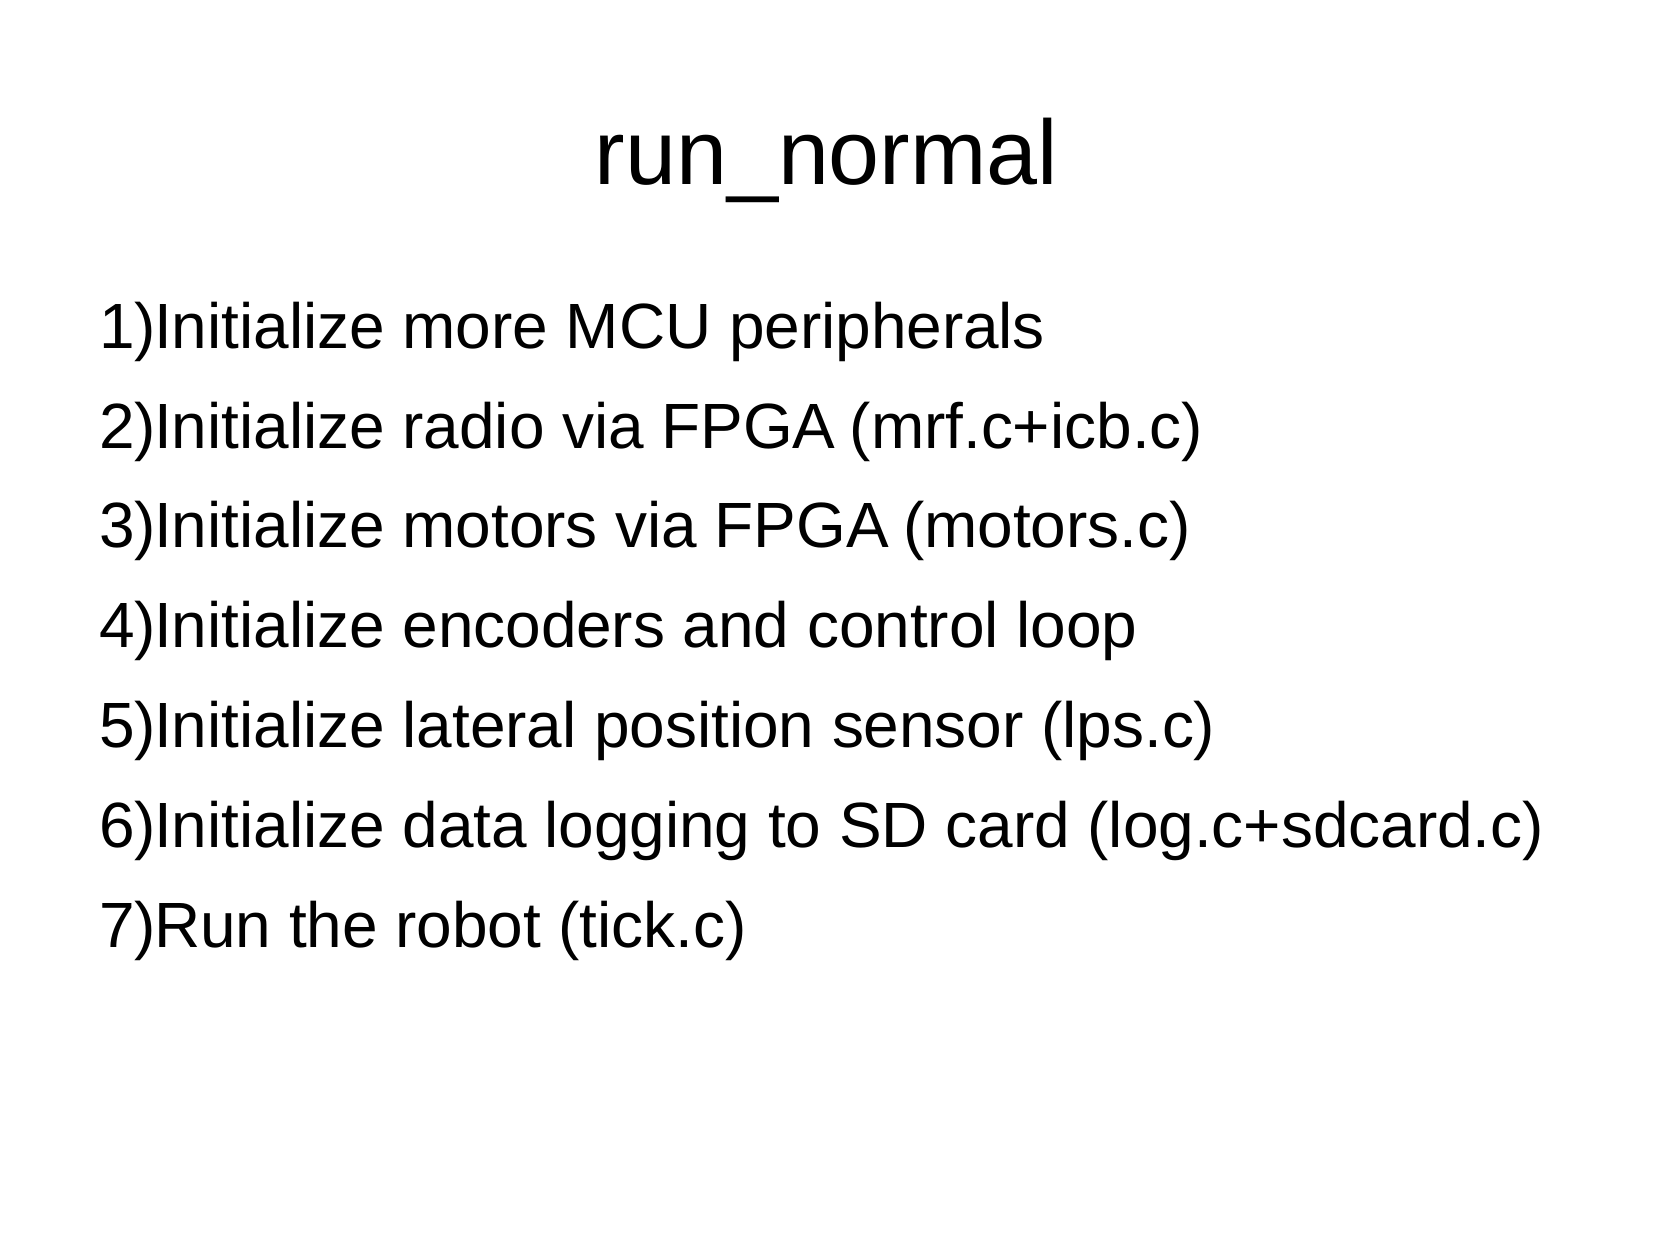

# run_normal
Initialize more MCU peripherals
Initialize radio via FPGA (mrf.c+icb.c)
Initialize motors via FPGA (motors.c)
Initialize encoders and control loop
Initialize lateral position sensor (lps.c)
Initialize data logging to SD card (log.c+sdcard.c)
Run the robot (tick.c)